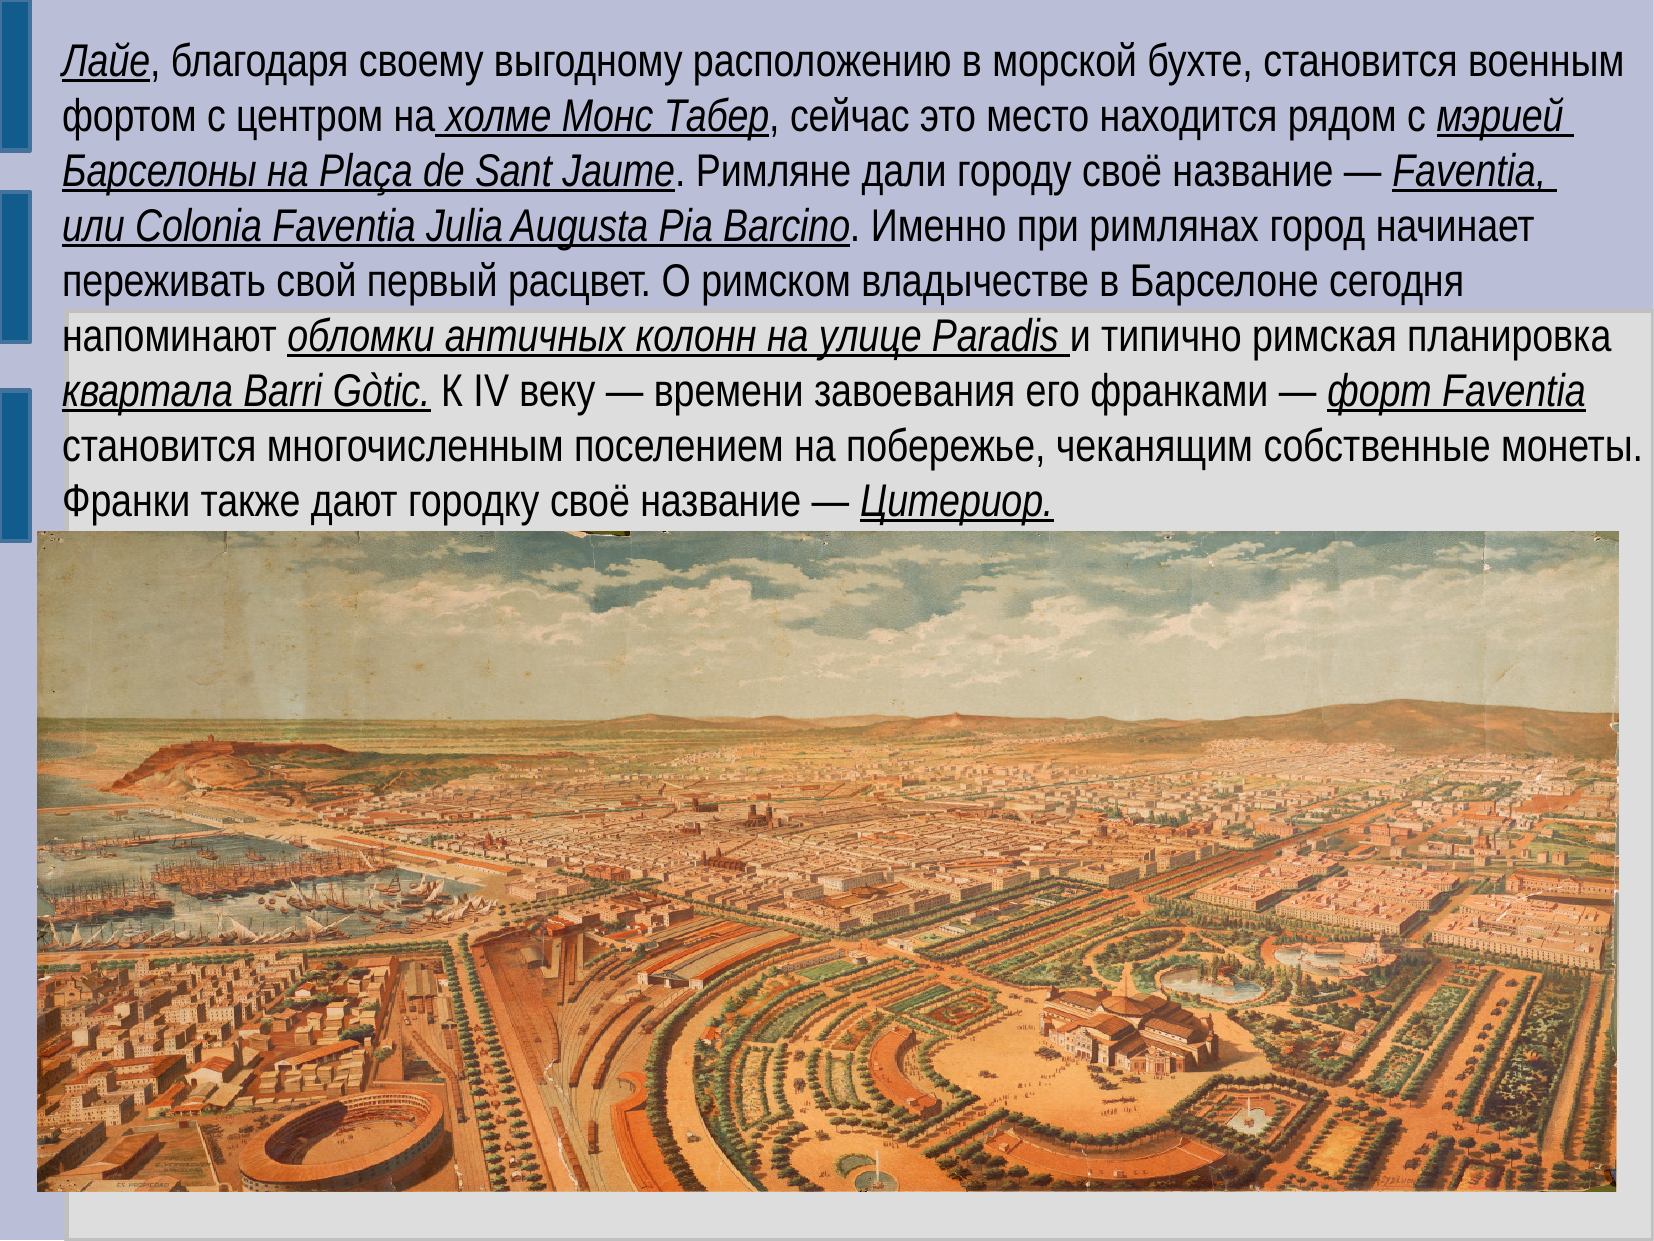

Лайе, благодаря своему выгодному расположению в морской бухте, становится военным
фортом с центром на холме Монс Табер, сейчас это место находится рядом с мэрией
Барселоны на Plaça de Sant Jaume. Римляне дали городу своё название — Faventia,
или Colonia Faventia Julia Augusta Pia Barcino. Именно при римлянах город начинает
переживать свой первый расцвет. О римском владычестве в Барселоне сегодня
напоминают обломки античных колонн на улице Paradis и типично римская планировка
квартала Barri Gòtic. К IV веку — времени завоевания его франками — форт Faventia
становится многочисленным поселением на побережье, чеканящим собственные монеты.
Франки также дают городку своё название — Цитериор.